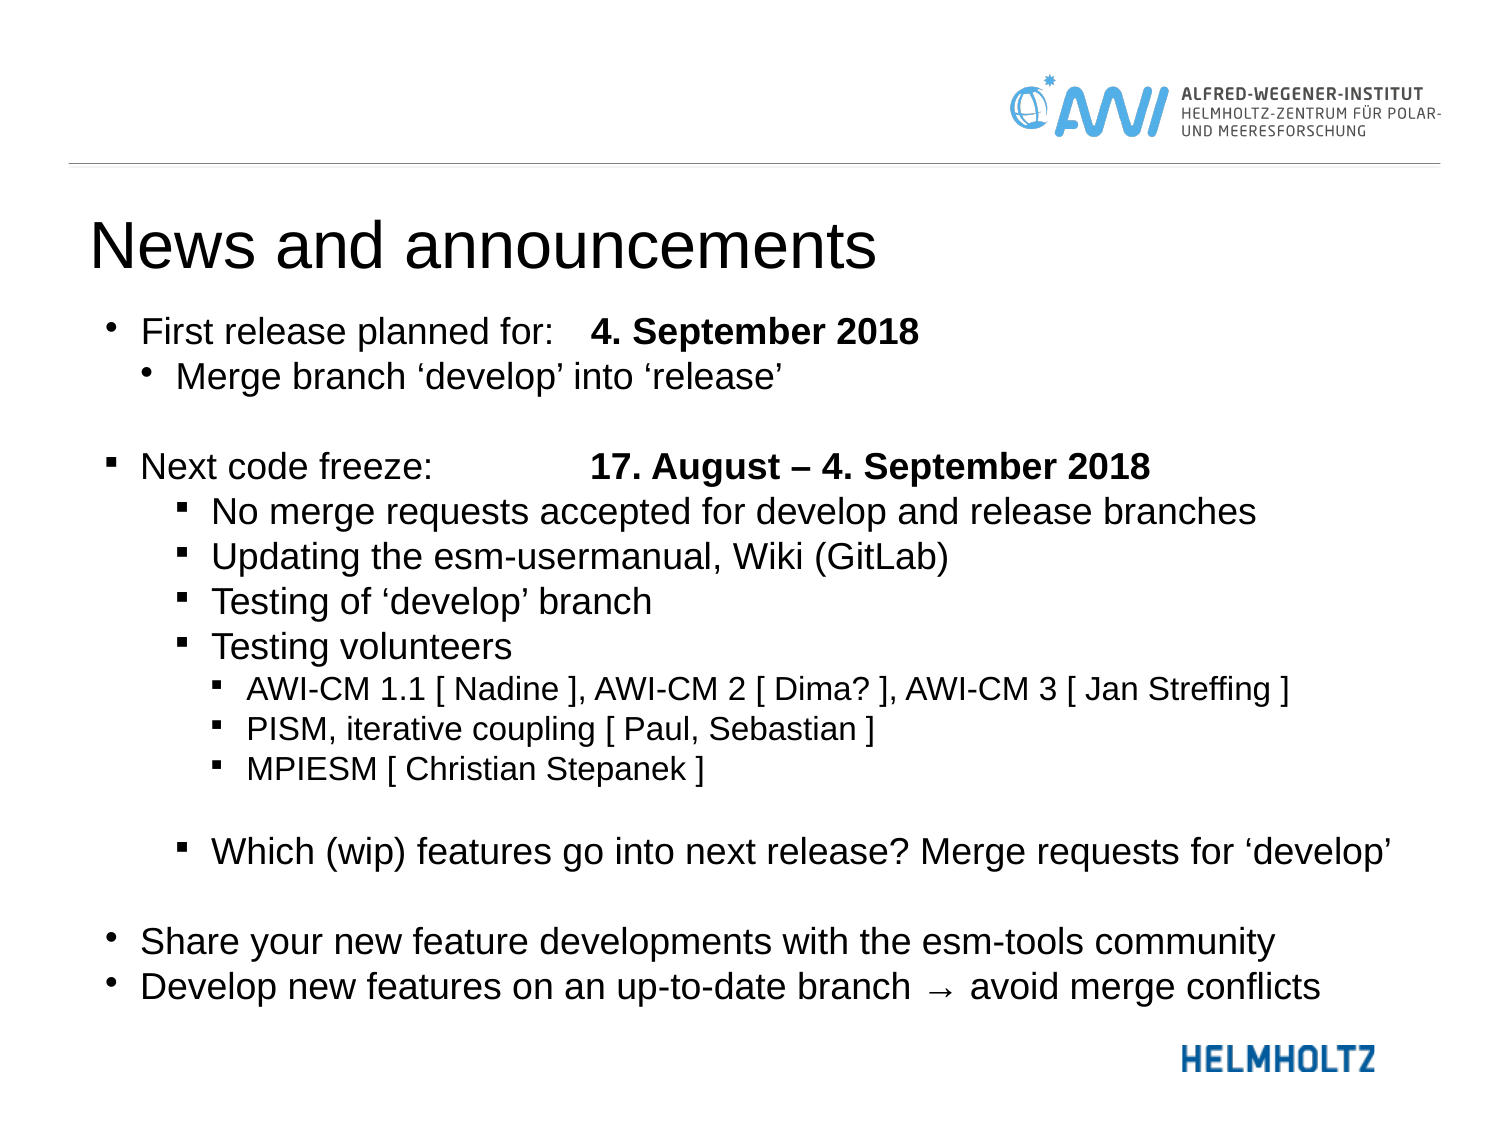

News and announcements
First release planned for:	4. September 2018
Merge branch ‘develop’ into ‘release’
Next code freeze:			17. August – 4. September 2018
No merge requests accepted for develop and release branches
Updating the esm-usermanual, Wiki (GitLab)
Testing of ‘develop’ branch
Testing volunteers
AWI-CM 1.1 [ Nadine ], AWI-CM 2 [ Dima? ], AWI-CM 3 [ Jan Streffing ]
PISM, iterative coupling [ Paul, Sebastian ]
MPIESM [ Christian Stepanek ]
Which (wip) features go into next release? Merge requests for ‘develop’
Share your new feature developments with the esm-tools community
Develop new features on an up-to-date branch → avoid merge conflicts